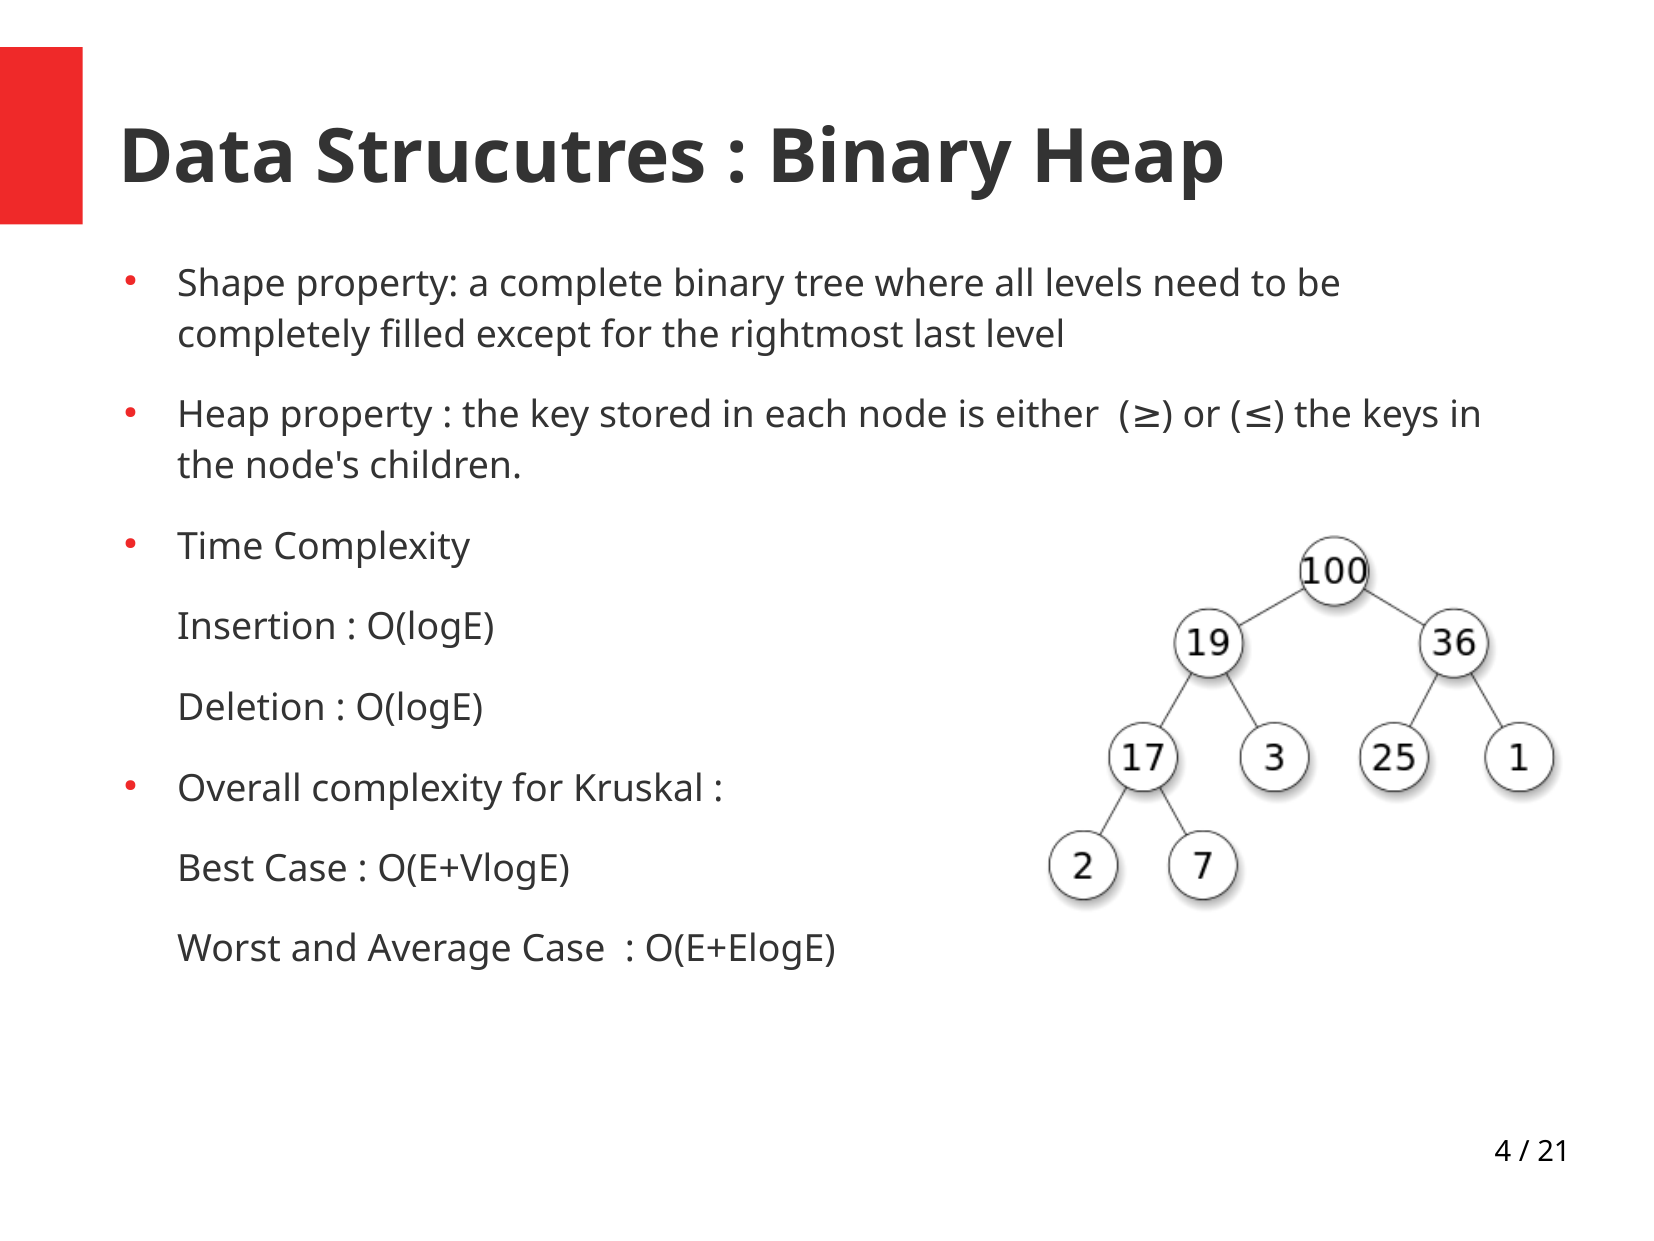

Data Strucutres : Binary Heap
# Shape property: a complete binary tree where all levels need to be completely filled except for the rightmost last level
Heap property : the key stored in each node is either (≥) or (≤) the keys in the node's children.
Time Complexity
Insertion : O(logE)
Deletion : O(logE)
Overall complexity for Kruskal :
Best Case : O(E+VlogE)
Worst and Average Case : O(E+ElogE)
4